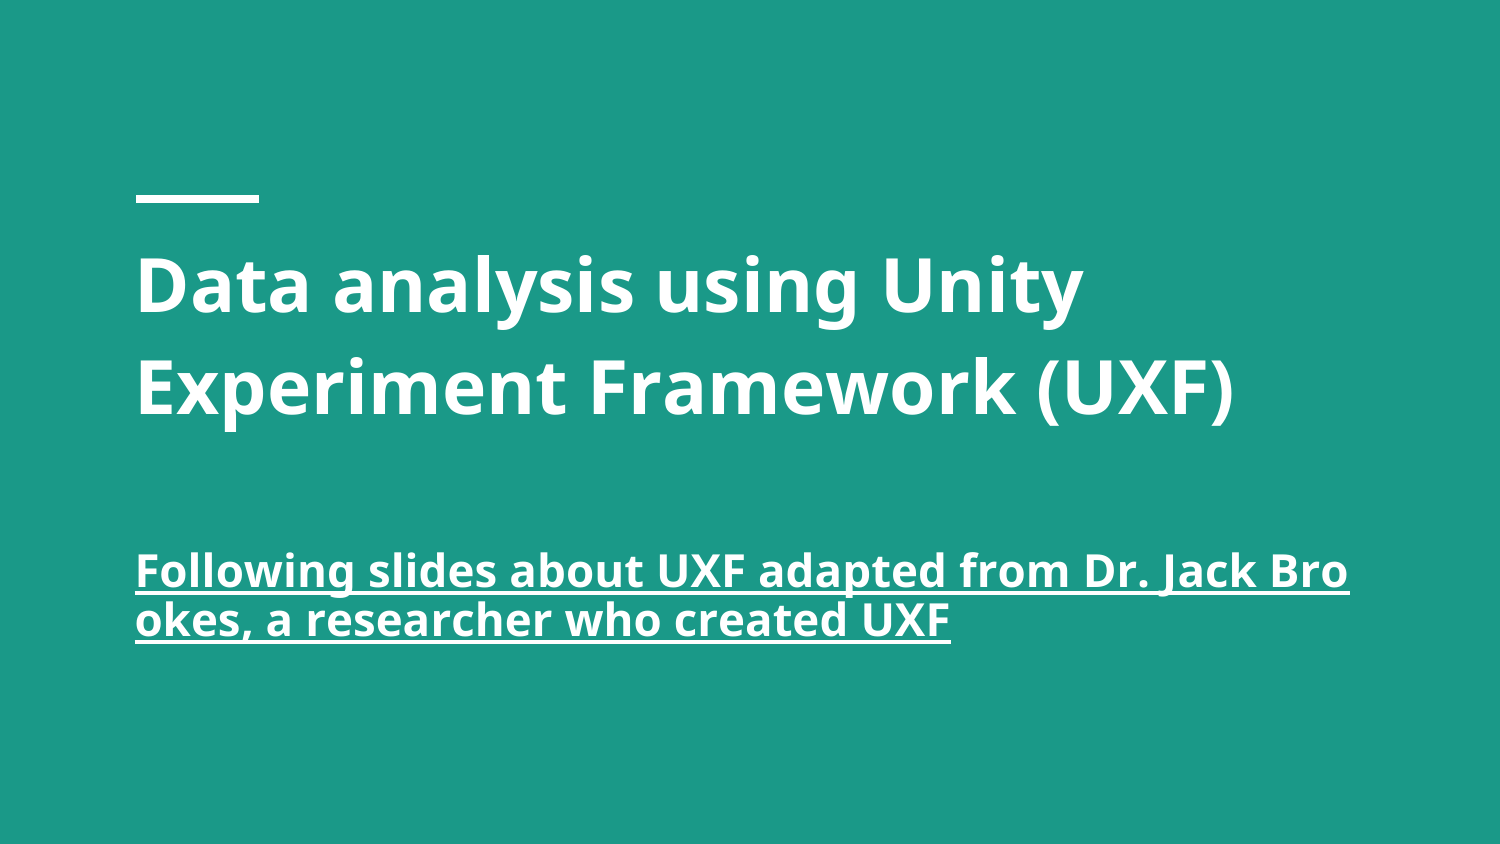

# Data analysis using Unity Experiment Framework (UXF)
Following slides about UXF adapted from Dr. Jack Brookes, a researcher who created UXF